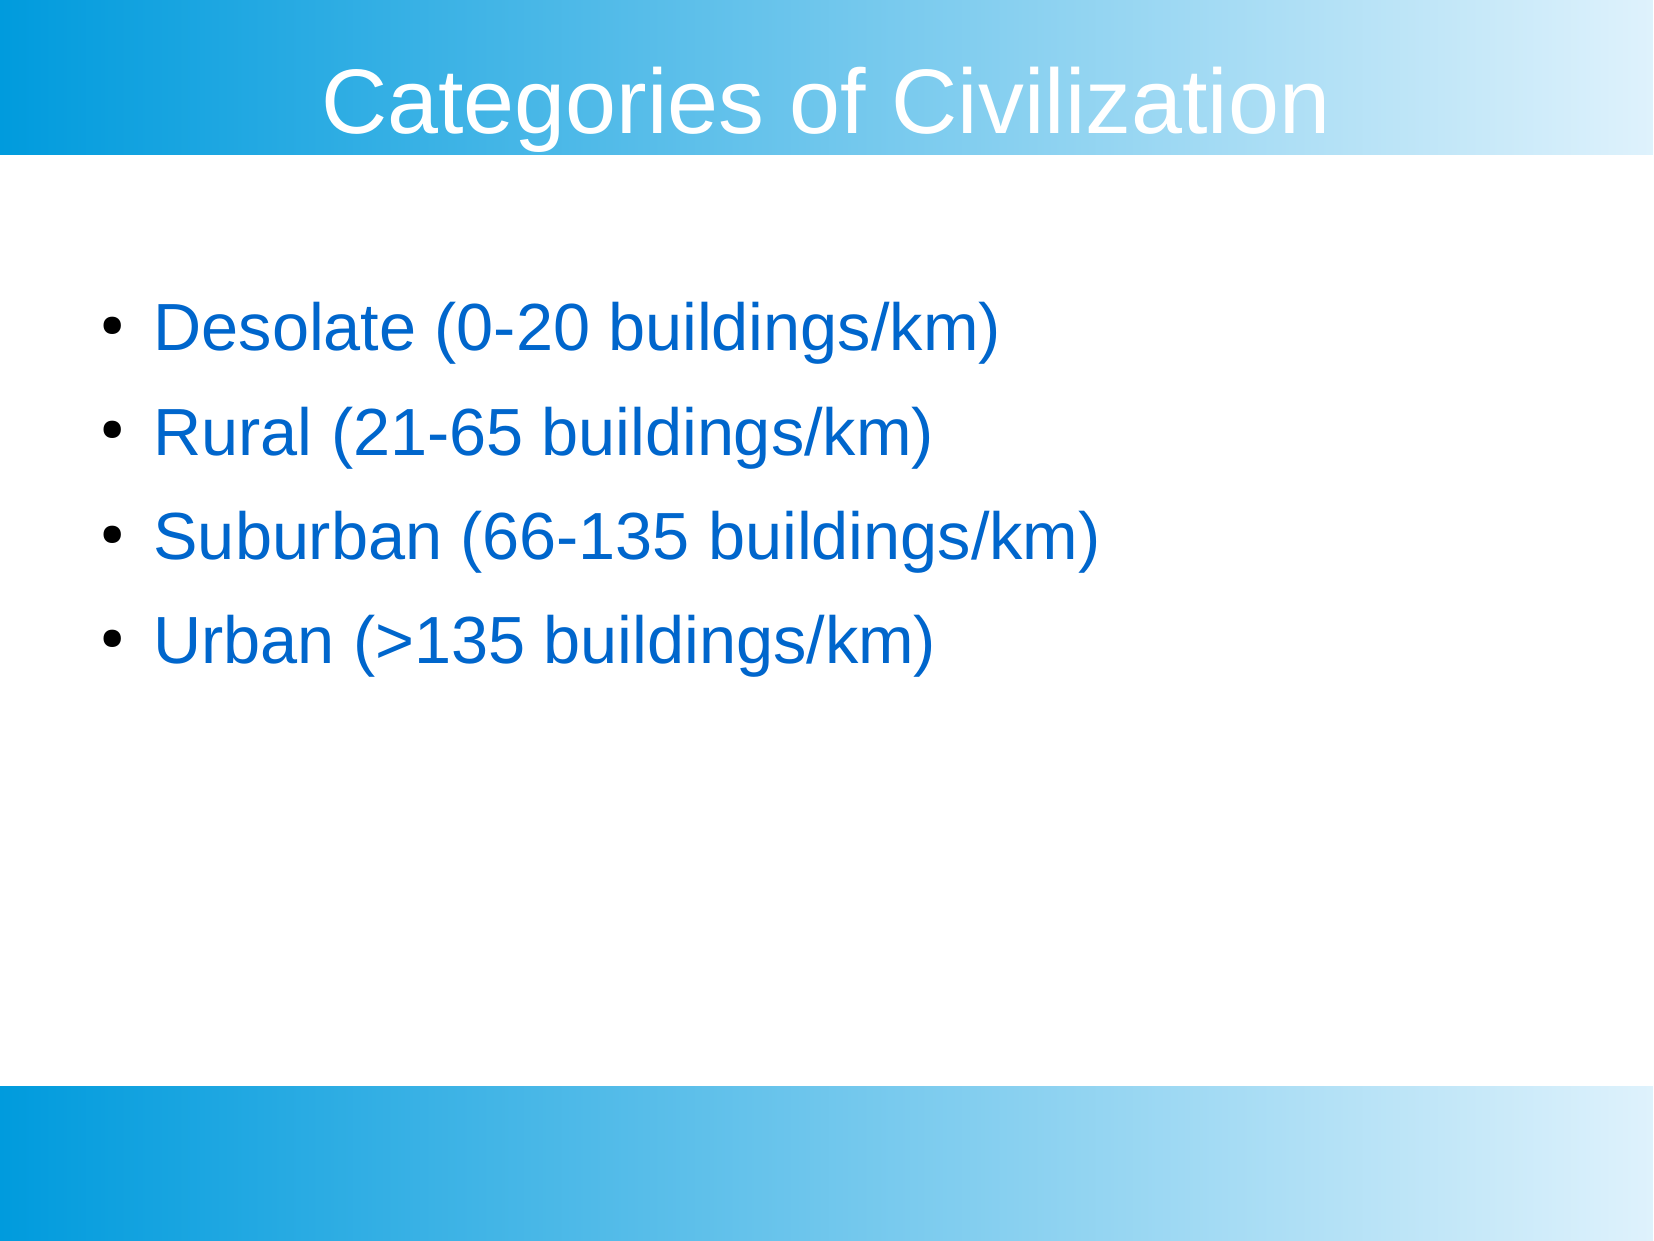

# Categories of Civilization
Desolate (0-20 buildings/km)
Rural (21-65 buildings/km)
Suburban (66-135 buildings/km)
Urban (>135 buildings/km)